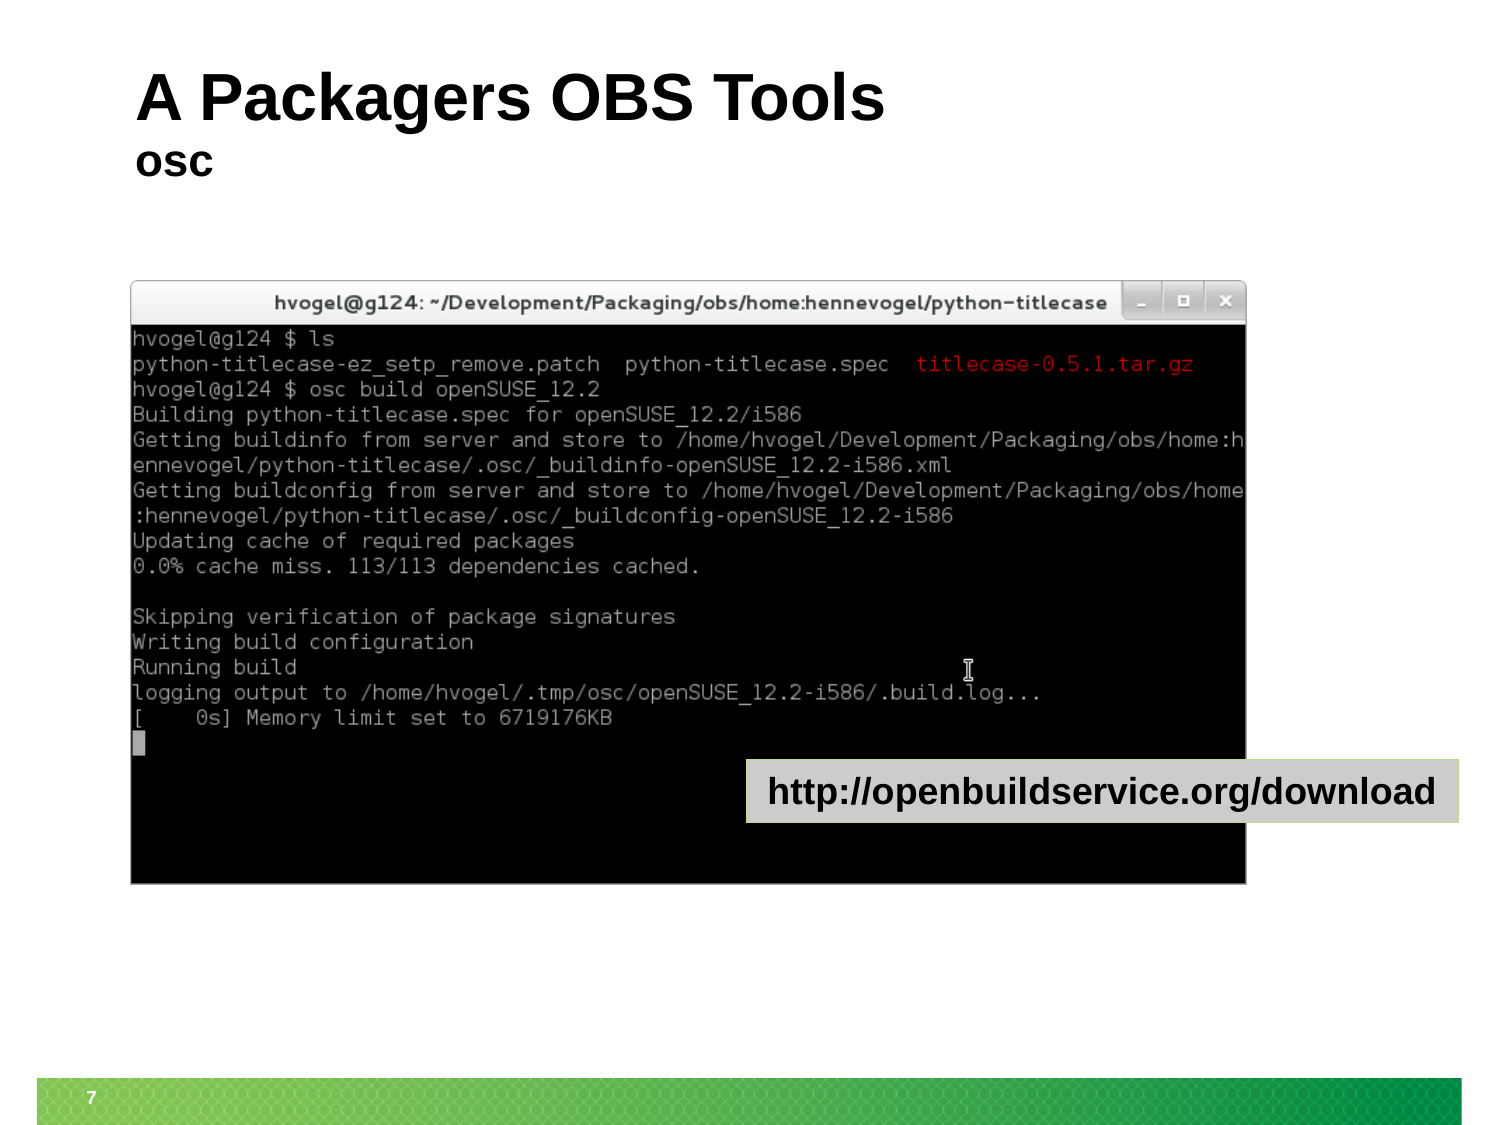

# A Packagers OBS Tools osc
http://openbuildservice.org/download